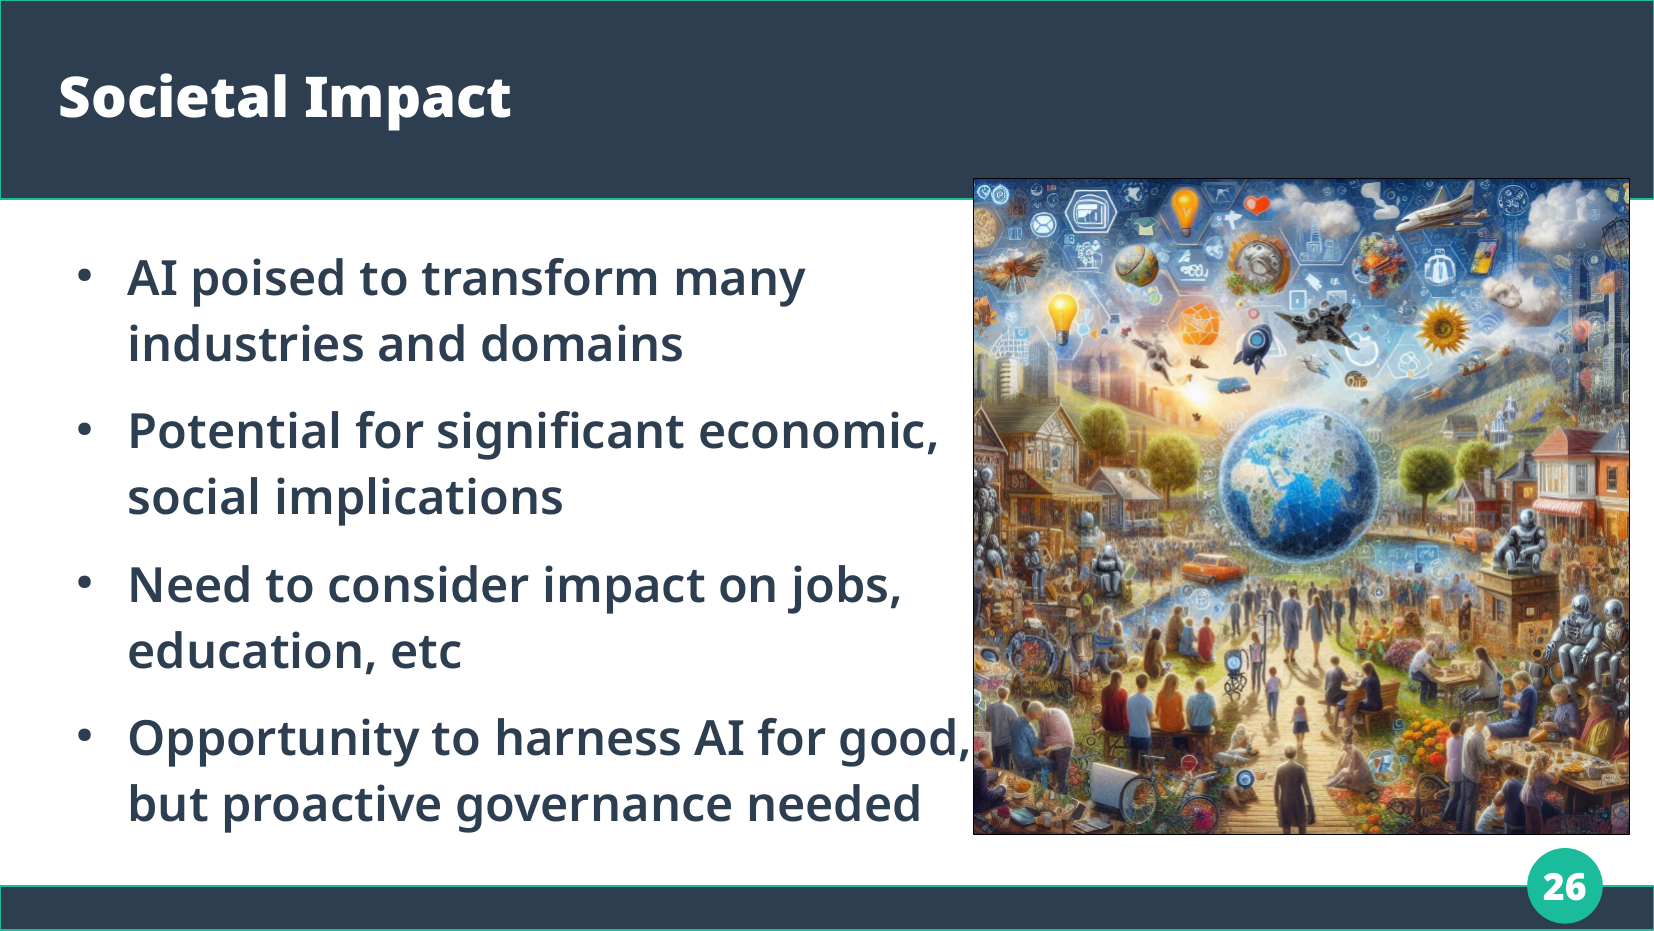

# Societal Impact
AI poised to transform many industries and domains
Potential for significant economic, social implications
Need to consider impact on jobs, education, etc
Opportunity to harness AI for good, but proactive governance needed
26